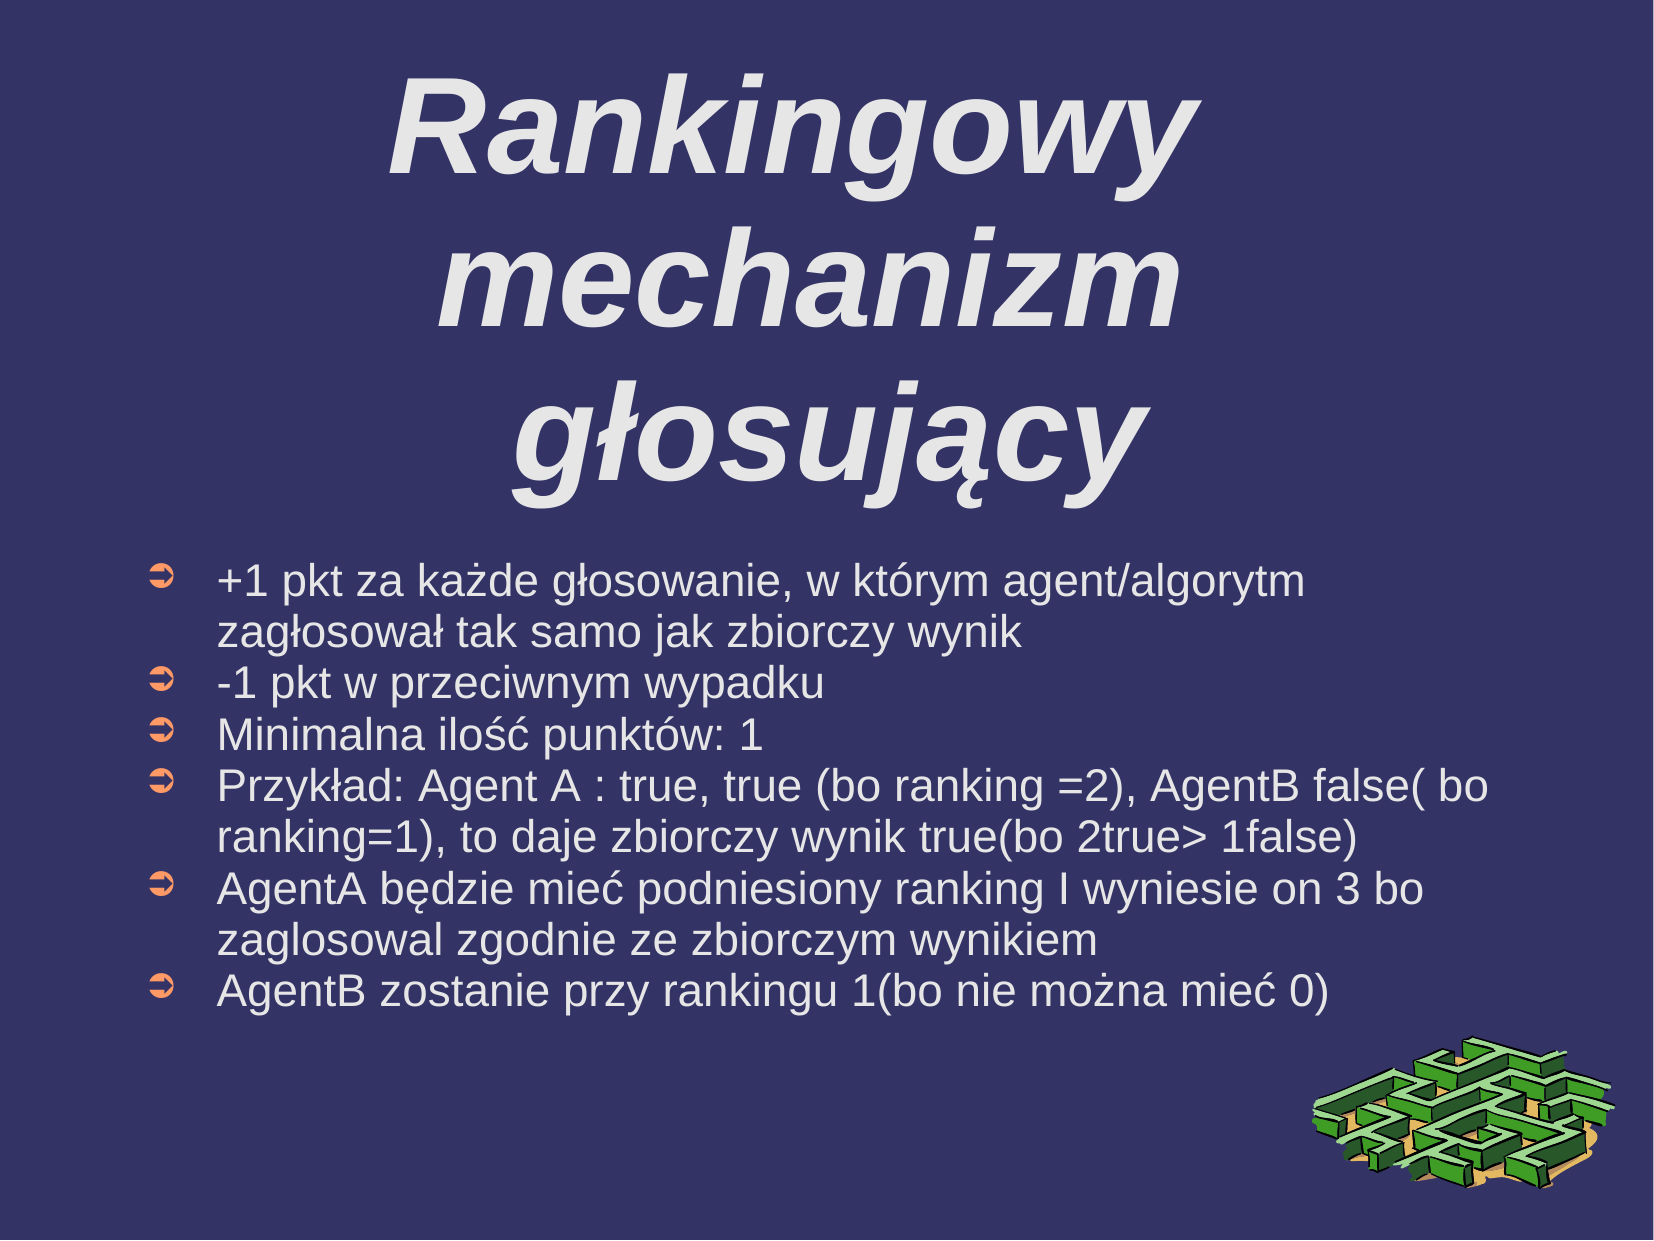

# Rankingowy mechanizm głosujący
+1 pkt za każde głosowanie, w którym agent/algorytm zagłosował tak samo jak zbiorczy wynik
-1 pkt w przeciwnym wypadku
Minimalna ilość punktów: 1
Przykład: Agent A : true, true (bo ranking =2), AgentB false( bo ranking=1), to daje zbiorczy wynik true(bo 2true> 1false)
AgentA będzie mieć podniesiony ranking I wyniesie on 3 bo zaglosowal zgodnie ze zbiorczym wynikiem
AgentB zostanie przy rankingu 1(bo nie można mieć 0)